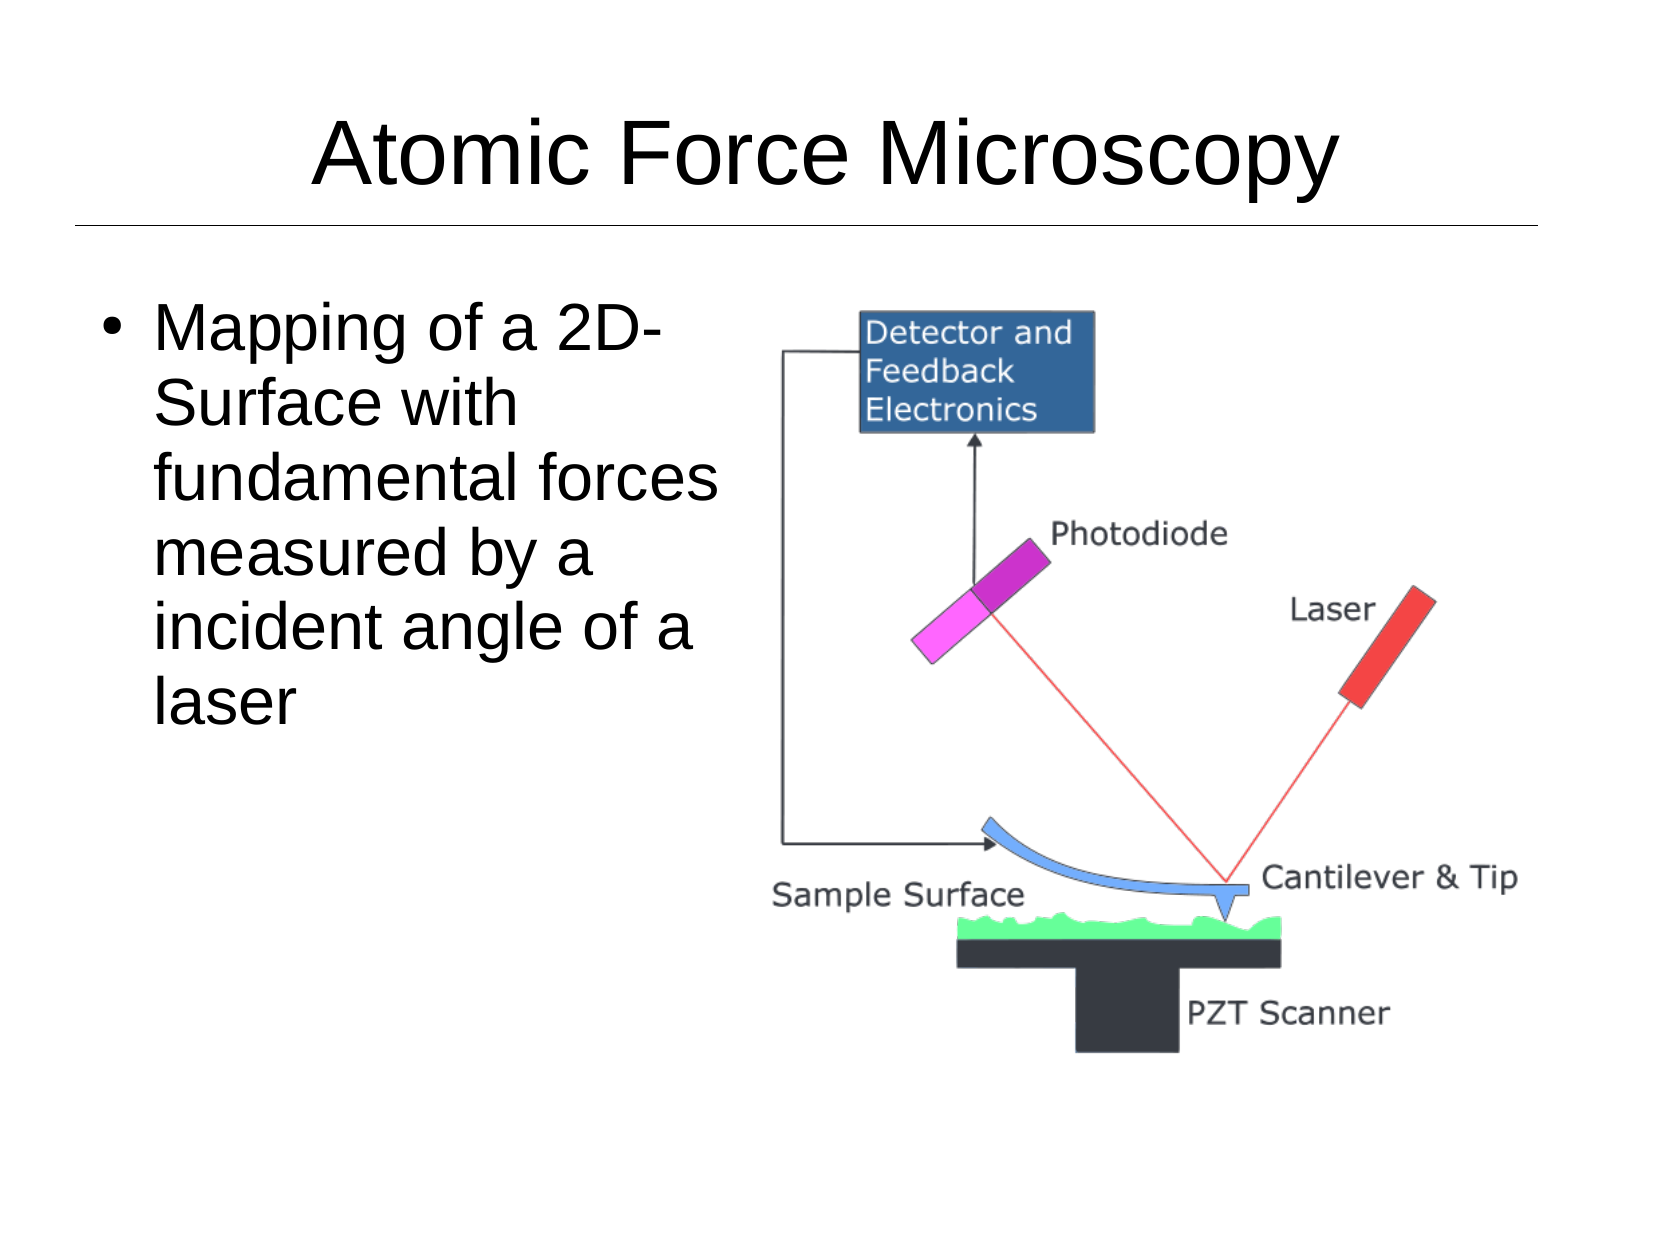

Atomic Force Microscopy
# Mapping of a 2D- Surface with fundamental forces measured by a incident angle of a laser